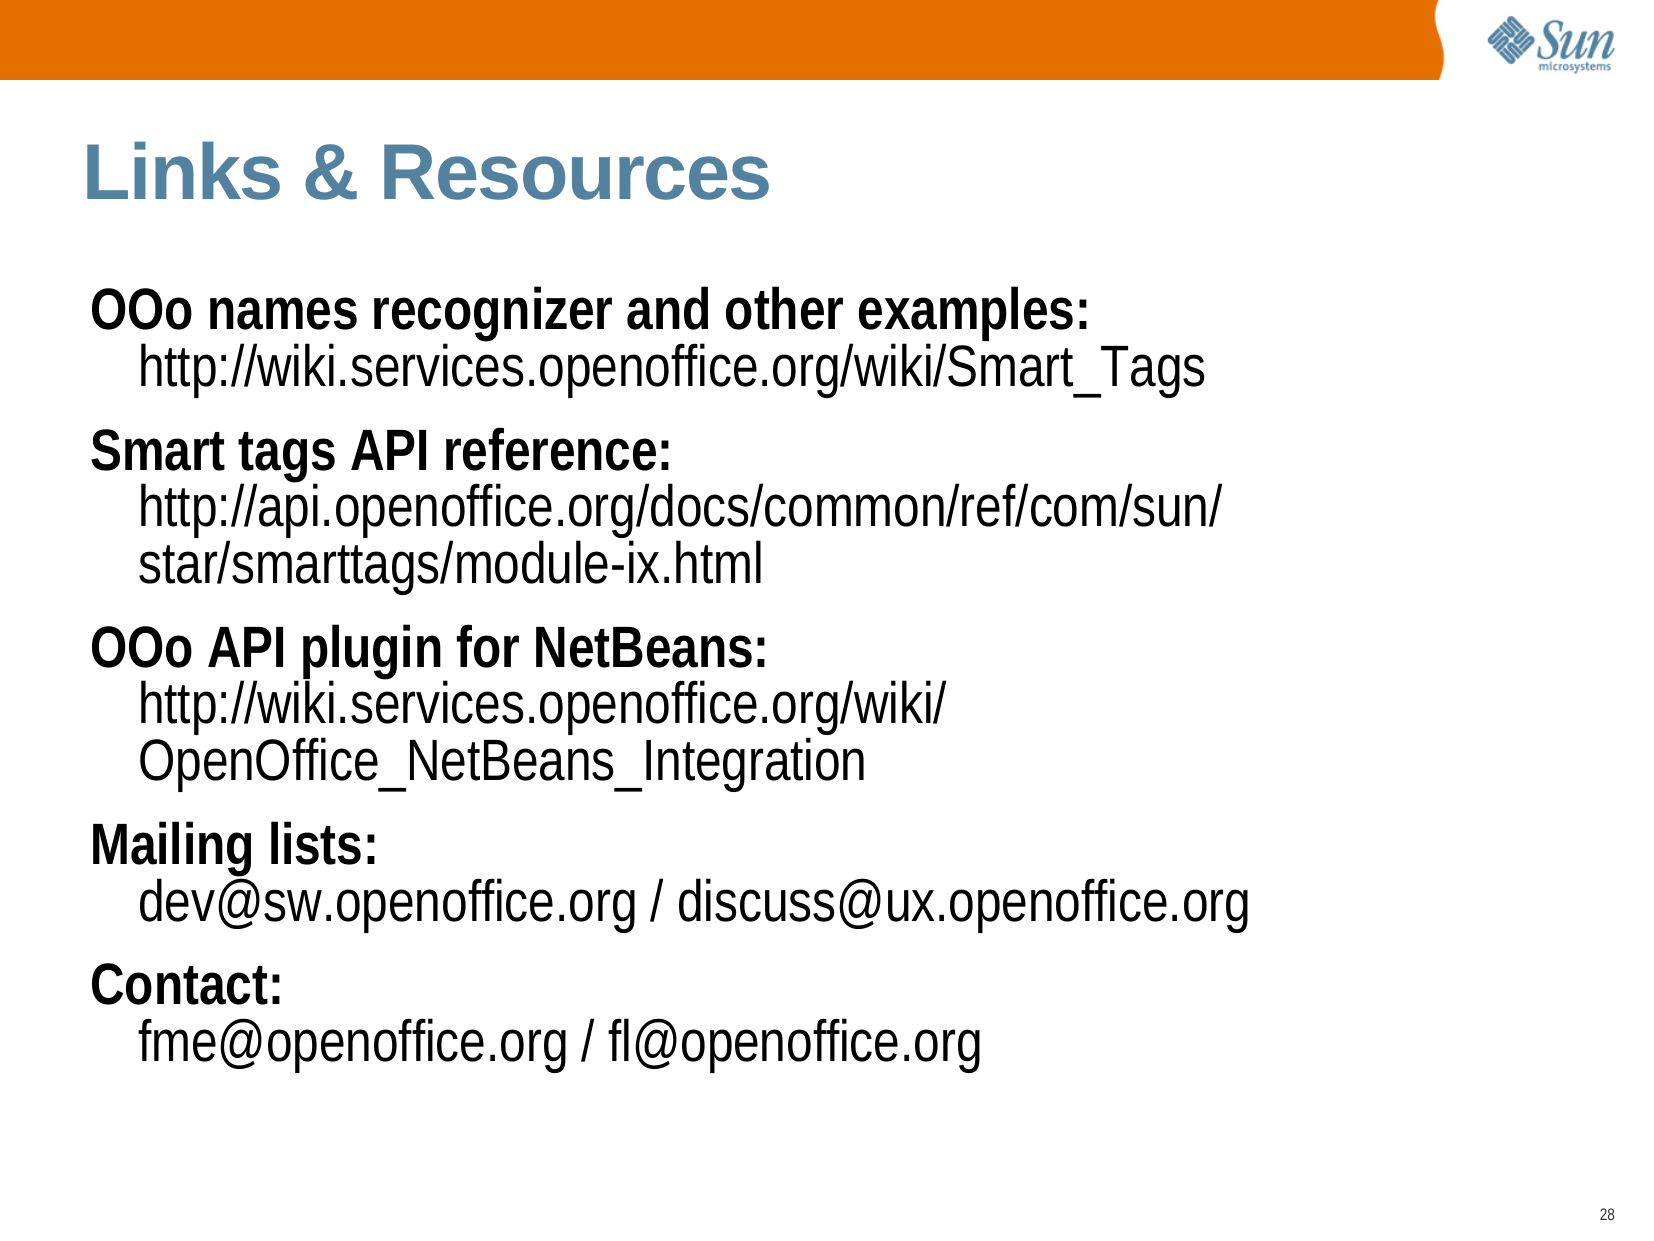

# Links & Resources
OOo names recognizer and other examples:
http://wiki.services.openoffice.org/wiki/Smart_Tags
Smart tags API reference:
http://api.openoffice.org/docs/common/ref/com/sun/
star/smarttags/module-ix.html
OOo API plugin for NetBeans:
http://wiki.services.openoffice.org/wiki/
OpenOffice_NetBeans_Integration
Mailing lists:
dev@sw.openoffice.org / discuss@ux.openoffice.org
Contact:
fme@openoffice.org / fl@openoffice.org